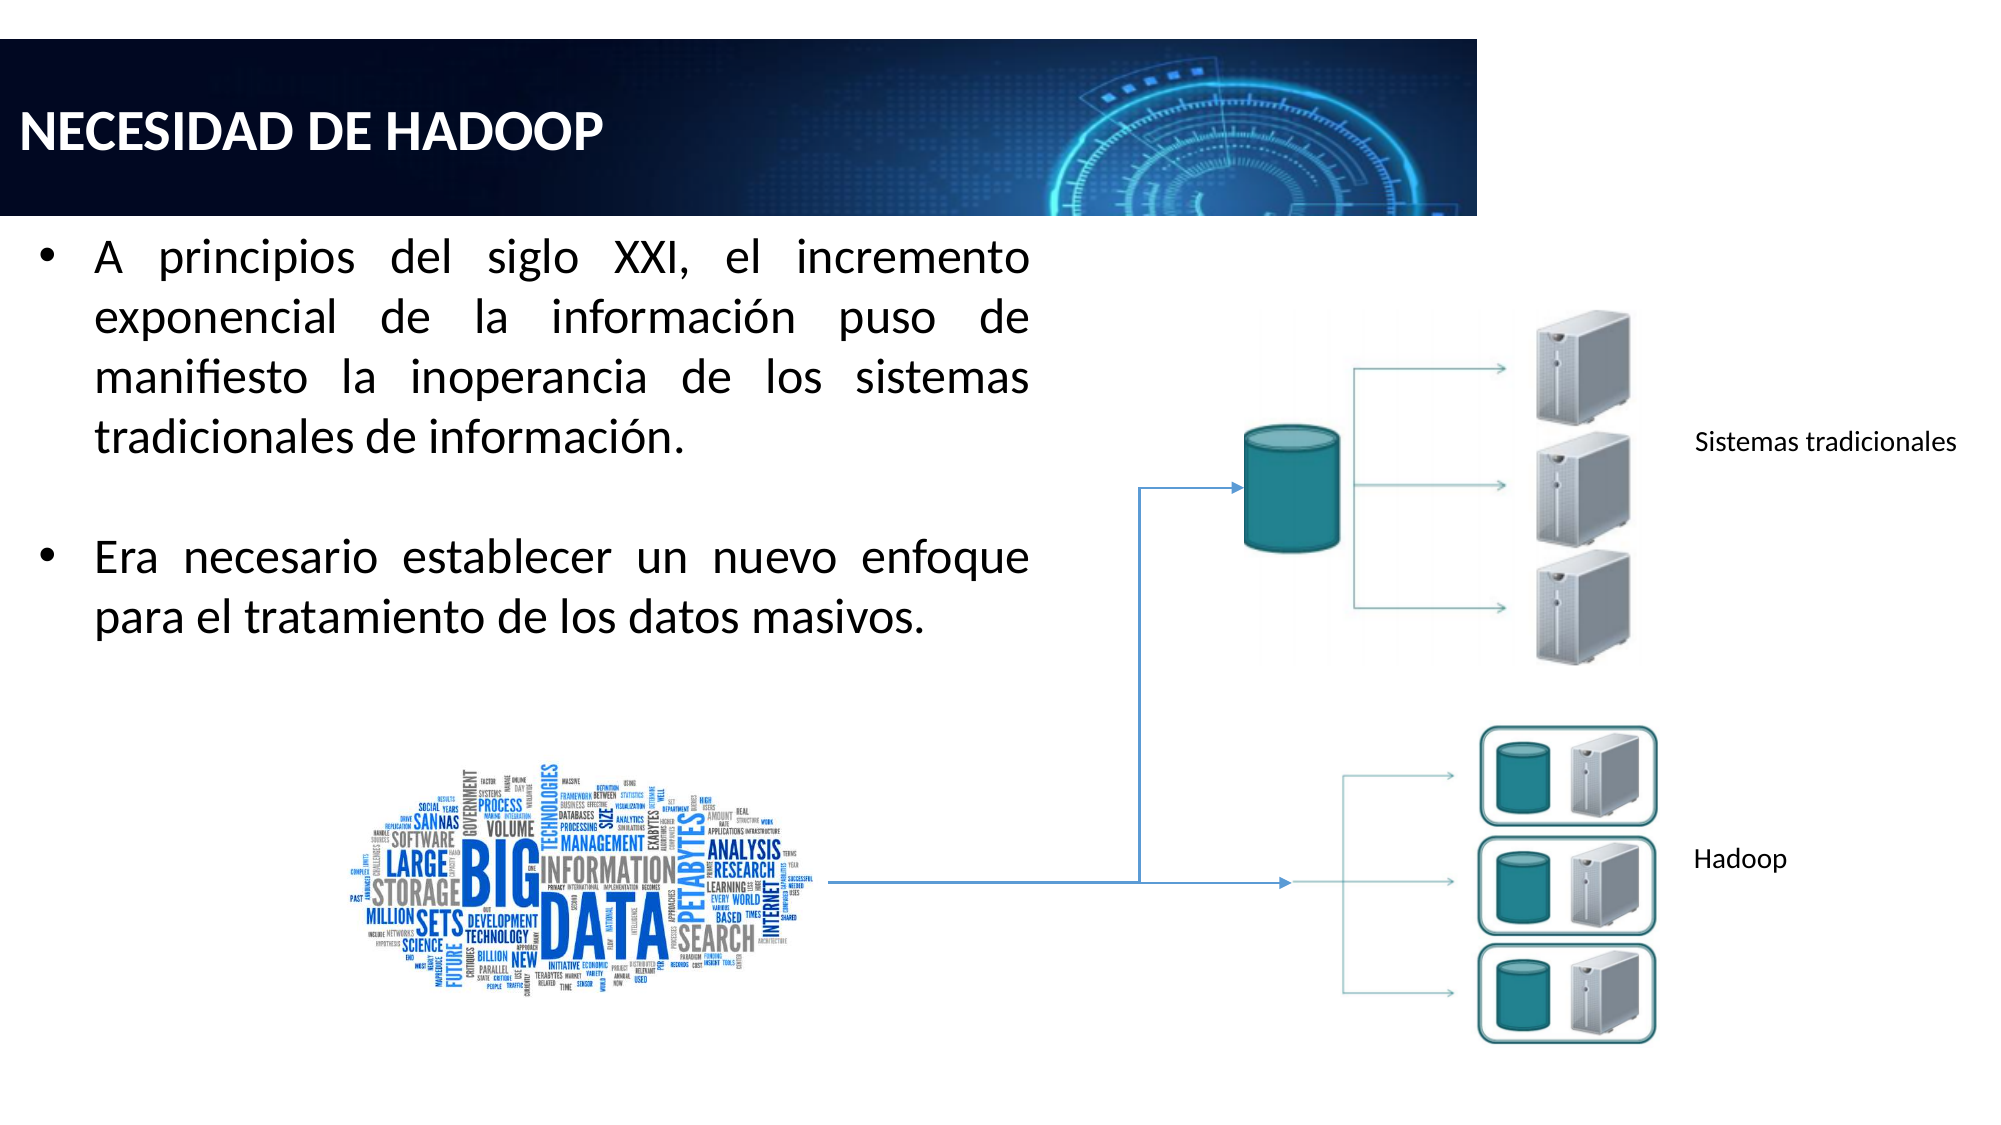

NECESIDAD DE HADOOP
A principios del siglo XXI, el incremento exponencial de la información puso de manifiesto la inoperancia de los sistemas tradicionales de información.
Era necesario establecer un nuevo enfoque para el tratamiento de los datos masivos.
Sistemas tradicionales
Hadoop